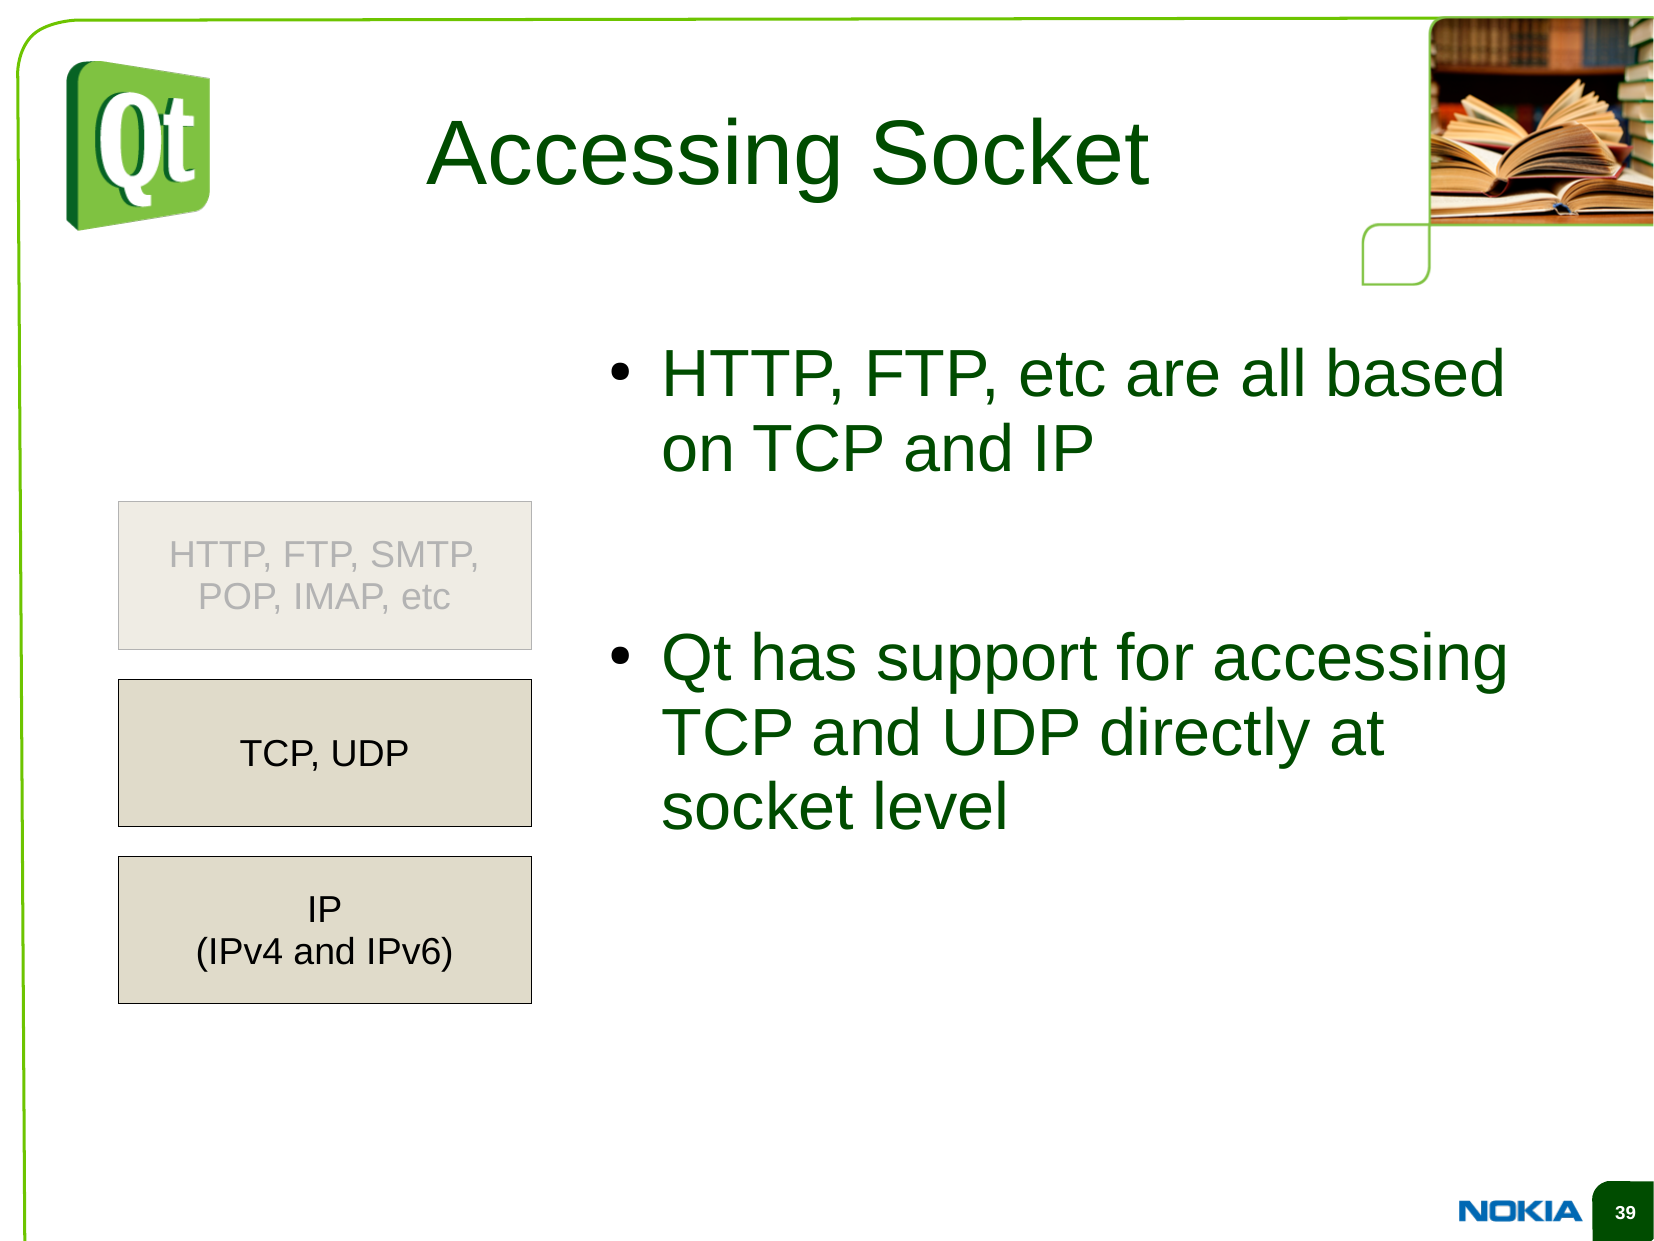

# Accessing Socket
HTTP, FTP, etc are all based on TCP and IP
Qt has support for accessing TCP and UDP directly at socket level
HTTP, FTP, SMTP,
POP, IMAP, etc
TCP, UDP
IP
(IPv4 and IPv6)